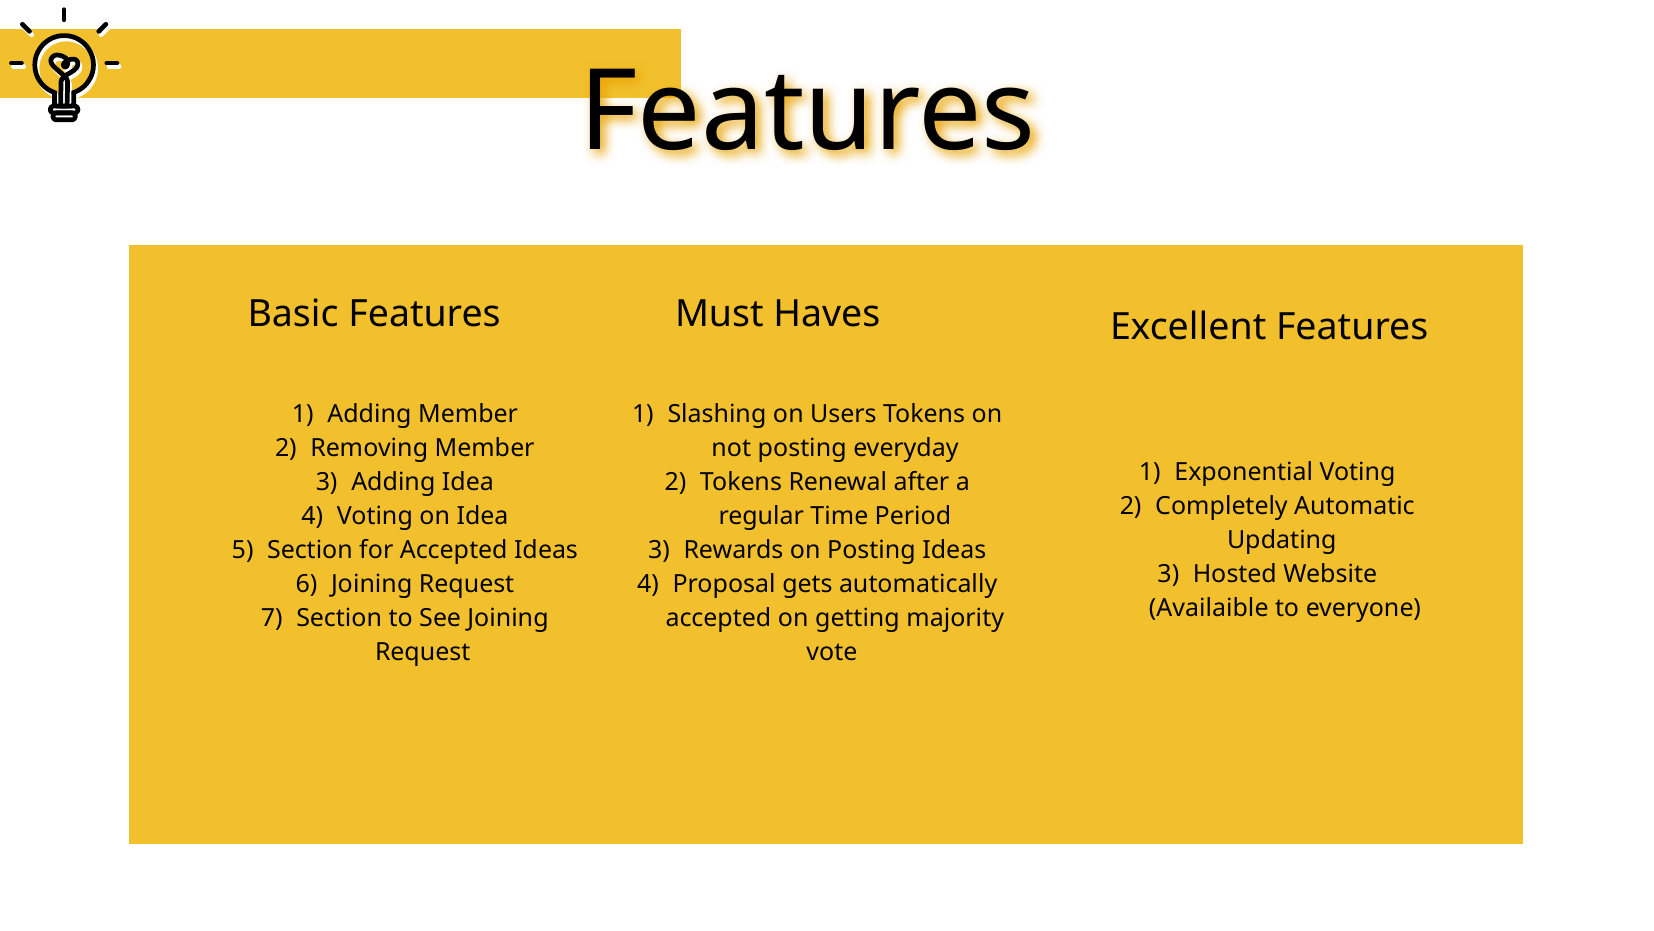

Features
Excellent Features
Basic Features
# Must Haves
Adding Member
Removing Member
Adding Idea
Voting on Idea
Section for Accepted Ideas
Joining Request
Section to See Joining Request
Slashing on Users Tokens on not posting everyday
Tokens Renewal after a regular Time Period
Rewards on Posting Ideas
Proposal gets automatically accepted on getting majority vote
Exponential Voting
Completely Automatic Updating
Hosted Website
(Availaible to everyone)